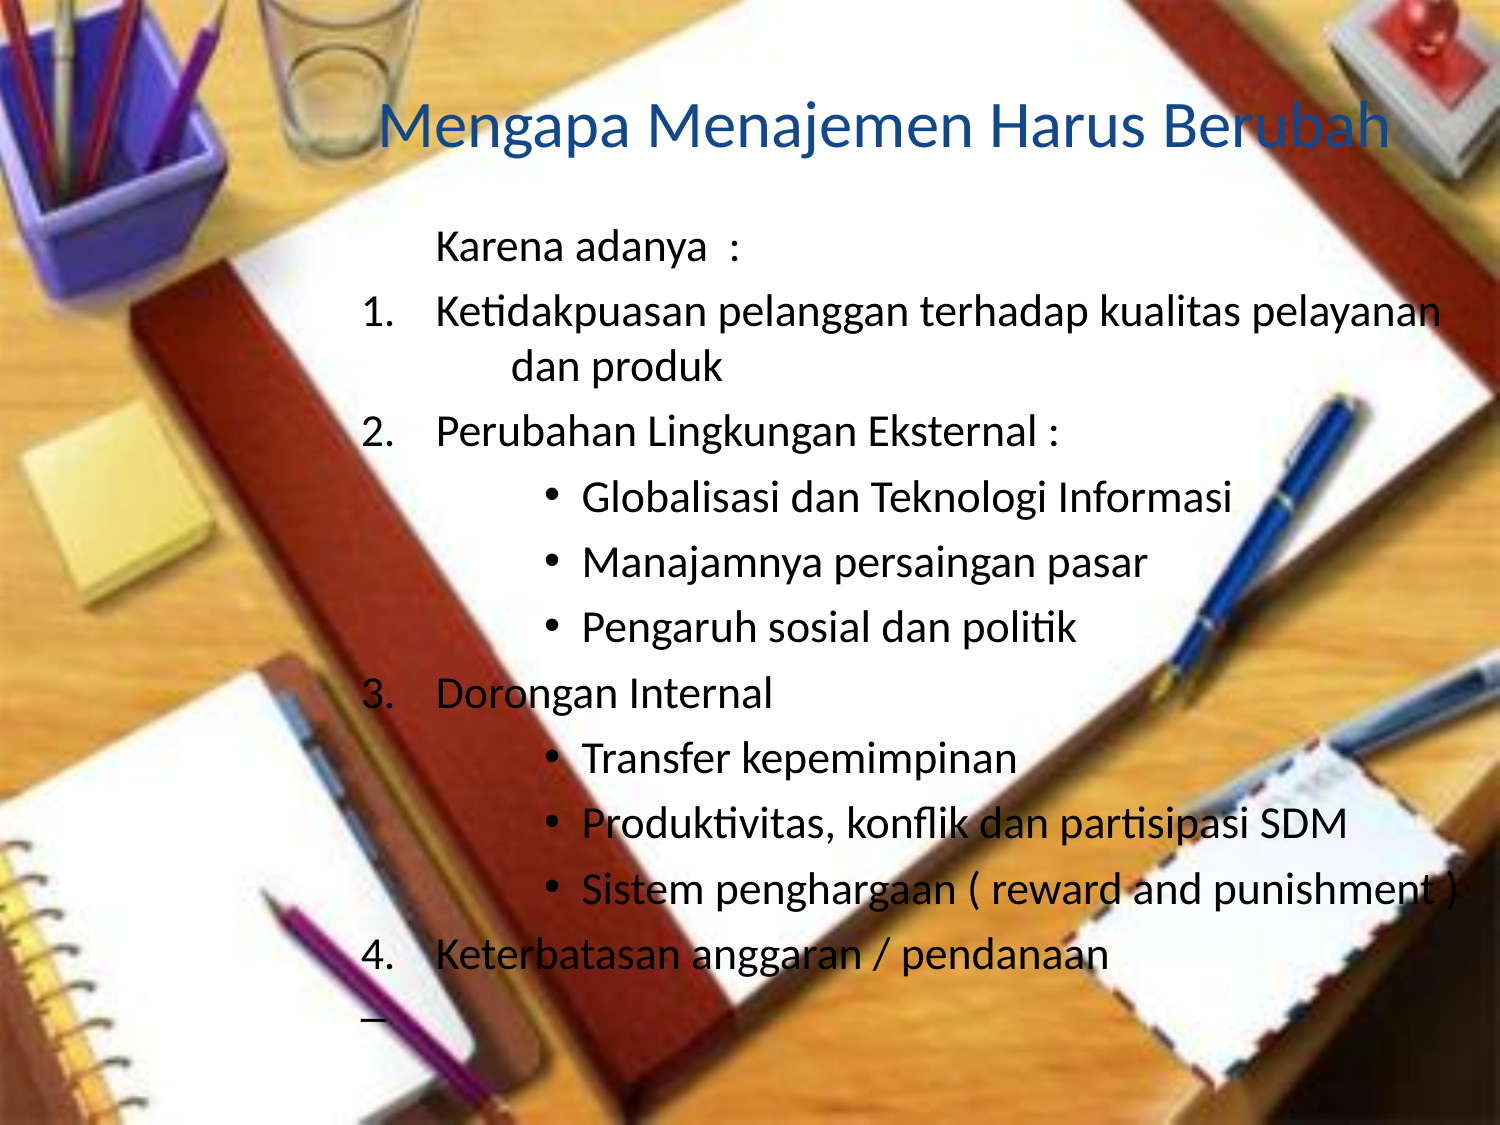

# Mengapa Menajemen Harus Berubah
Karena adanya :
Ketidakpuasan pelanggan terhadap kualitas pelayanan dan produk
Perubahan Lingkungan Eksternal :
Globalisasi dan Teknologi Informasi
Manajamnya persaingan pasar
Pengaruh sosial dan politik
Dorongan Internal
Transfer kepemimpinan
Produktivitas, konflik dan partisipasi SDM
Sistem penghargaan ( reward and punishment )
Keterbatasan anggaran / pendanaan